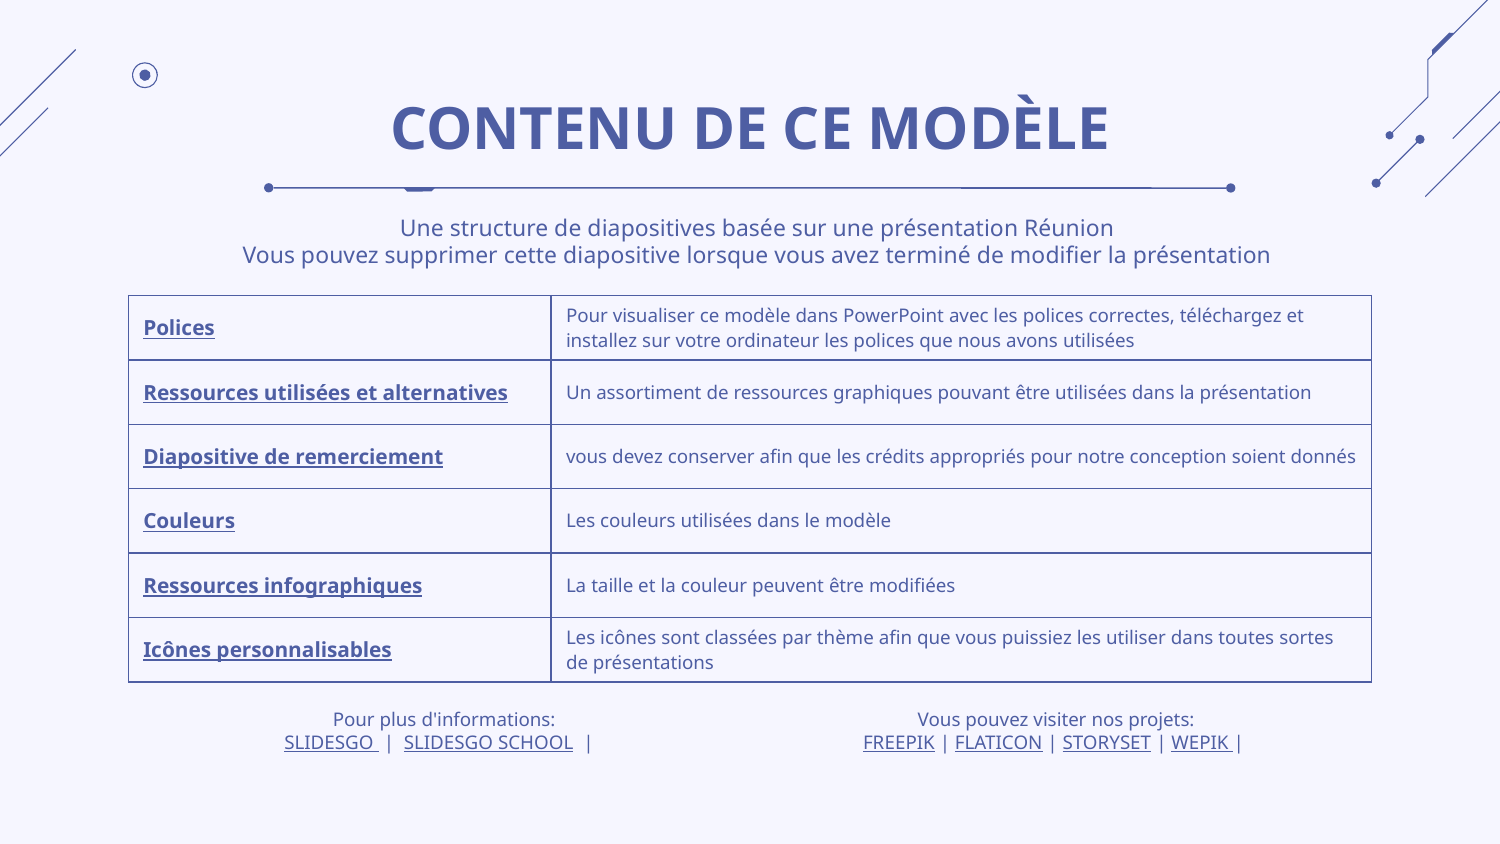

# CONTENU DE CE MODÈLE
Une structure de diapositives basée sur une présentation Réunion
Vous pouvez supprimer cette diapositive lorsque vous avez terminé de modifier la présentation
| Polices | Pour visualiser ce modèle dans PowerPoint avec les polices correctes, téléchargez et installez sur votre ordinateur les polices que nous avons utilisées |
| --- | --- |
| Ressources utilisées et alternatives | Un assortiment de ressources graphiques pouvant être utilisées dans la présentation |
| Diapositive de remerciement | vous devez conserver afin que les crédits appropriés pour notre conception soient donnés |
| Couleurs | Les couleurs utilisées dans le modèle |
| Ressources infographiques | La taille et la couleur peuvent être modifiées |
| Icônes personnalisables | Les icônes sont classées par thème afin que vous puissiez les utiliser dans toutes sortes de présentations |
Pour plus d'informations:
SLIDESGO | SLIDESGO SCHOOL |
Vous pouvez visiter nos projets:
FREEPIK | FLATICON | STORYSET | WEPIK |